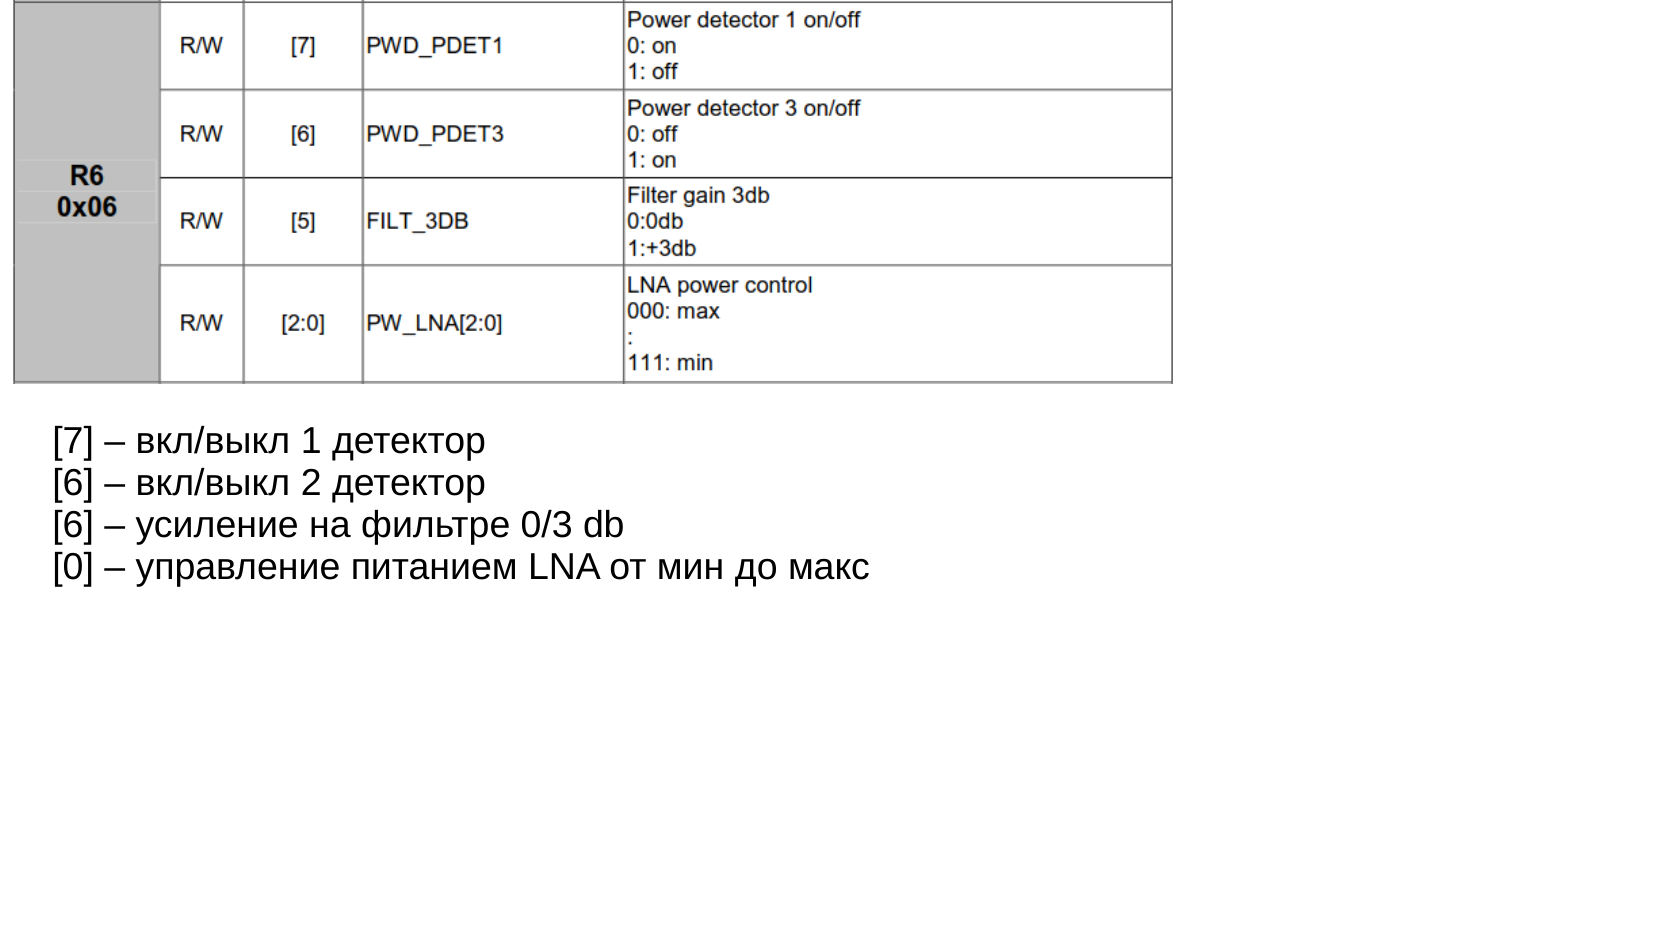

[7] – вкл/выкл 1 детектор
[6] – вкл/выкл 2 детектор
[6] – усиление на фильтре 0/3 db
[0] – управление питанием LNA от мин до макс